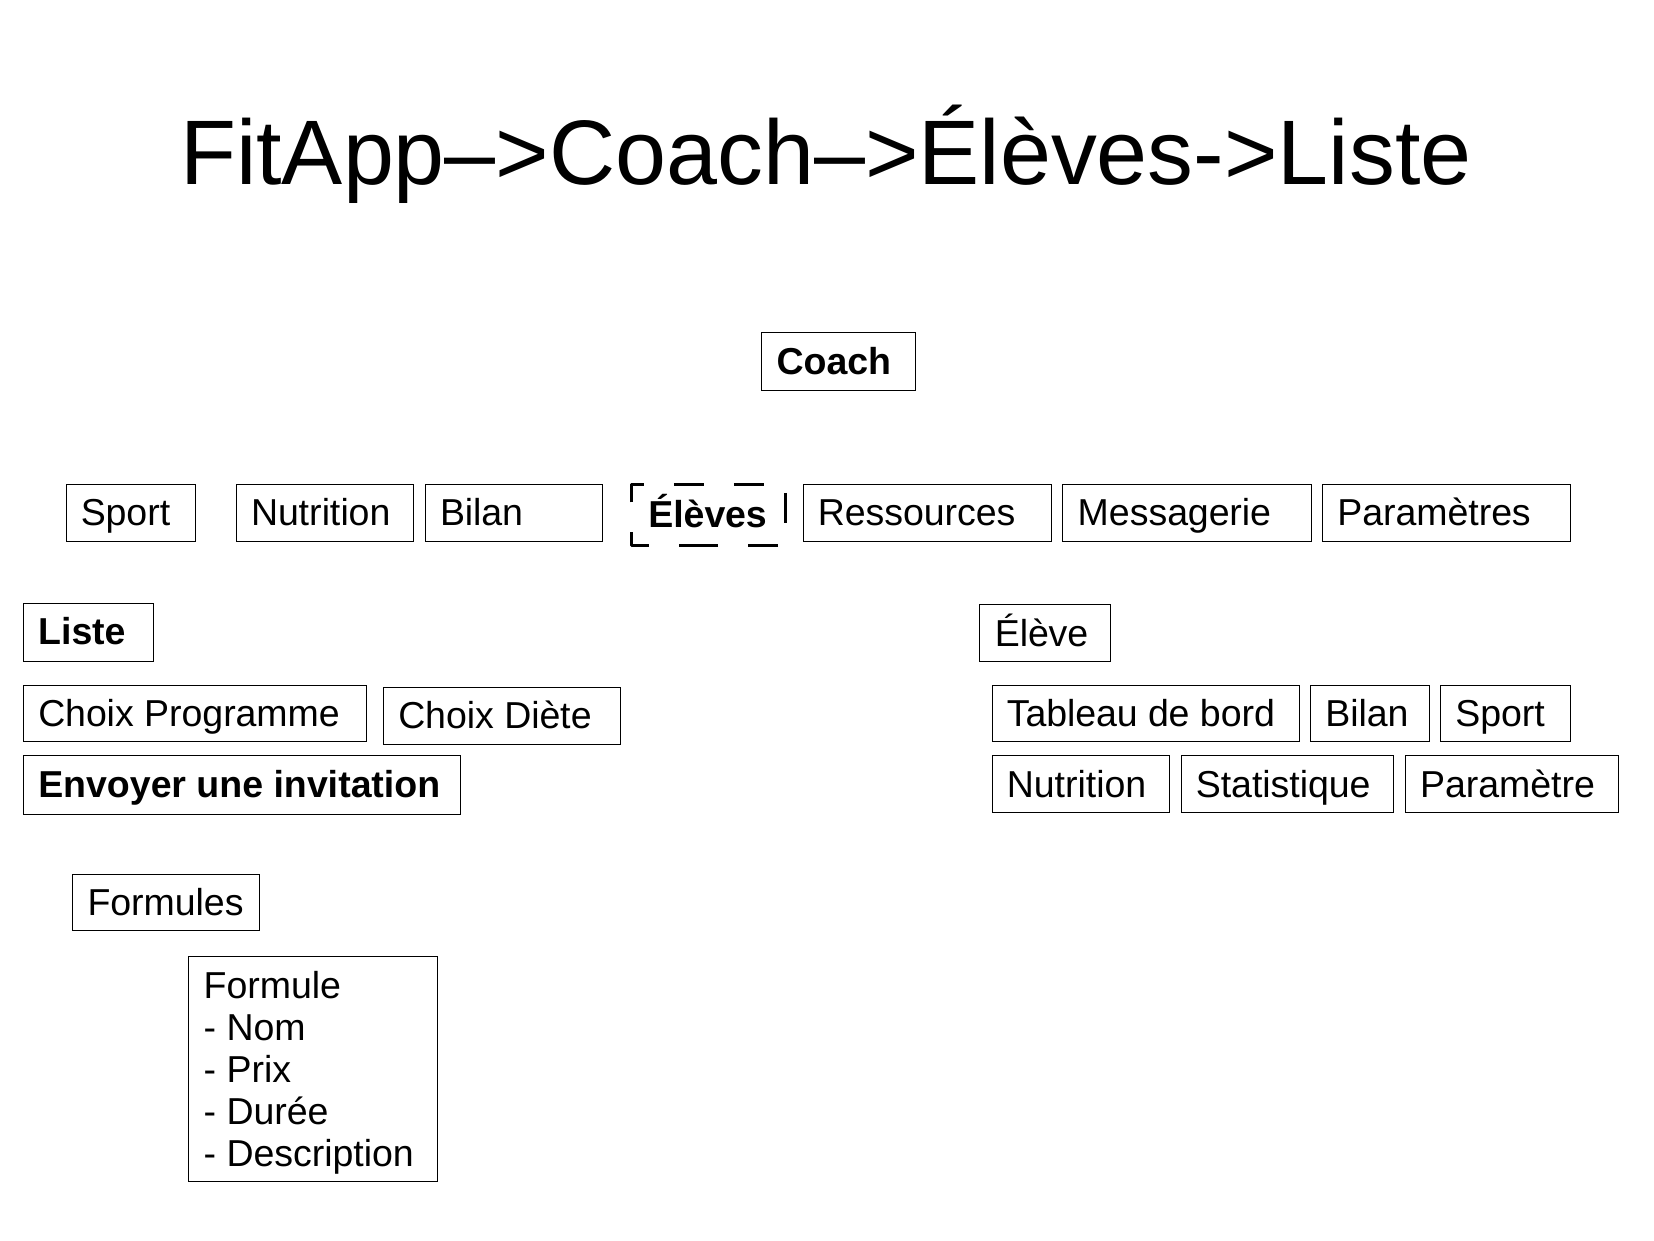

# FitApp–>Coach–>Élèves->Liste
Coach
Sport
Nutrition
Bilan
Ressources
Messagerie
Paramètres
Élèves
Liste
Élève
Choix Programme
Tableau de bord
Bilan
Sport
Choix Diète
Envoyer une invitation
Nutrition
Statistique
Paramètre
Formules
Formule
- Nom
- Prix
- Durée
- Description